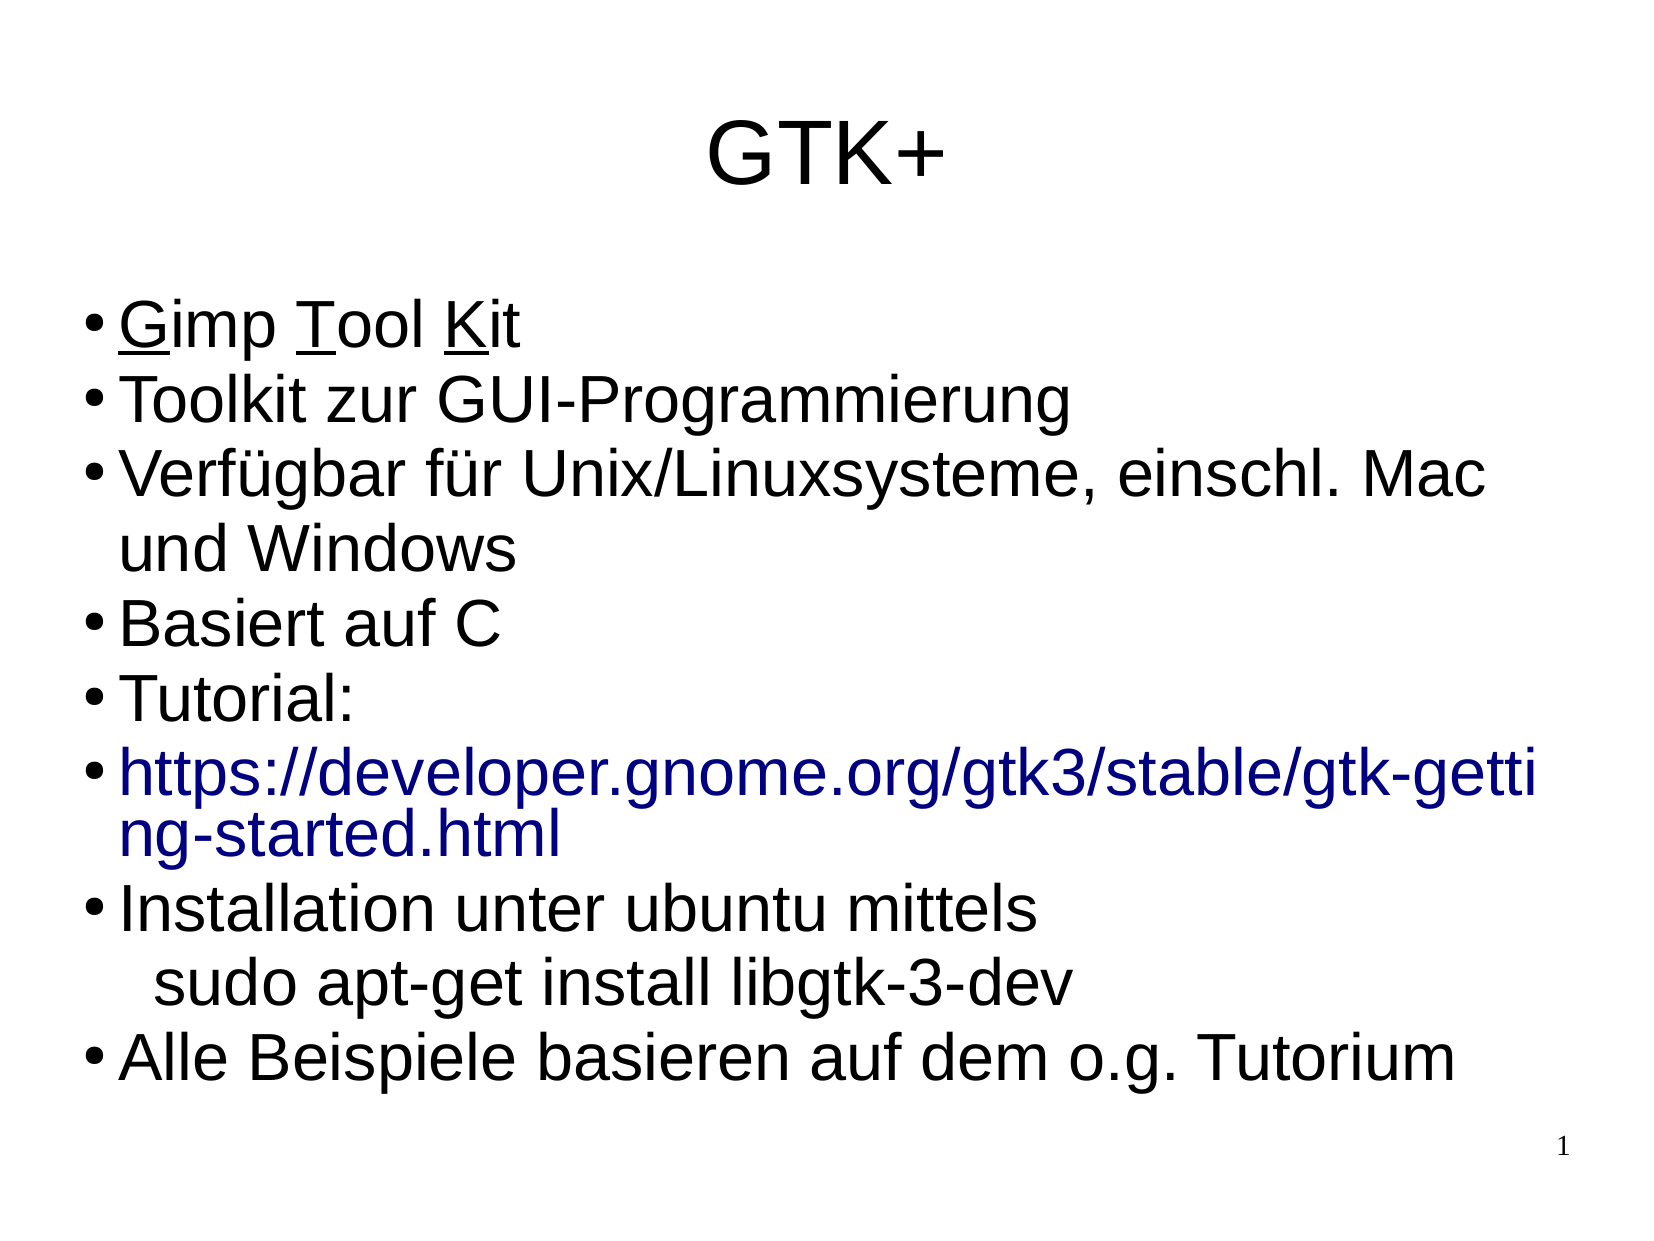

# GTK+
Gimp Tool Kit
Toolkit zur GUI-Programmierung
Verfügbar für Unix/Linuxsysteme, einschl. Mac und Windows
Basiert auf C
Tutorial:
https://developer.gnome.org/gtk3/stable/gtk-getting-started.html
Installation unter ubuntu mittels
sudo apt-get install libgtk-3-dev
Alle Beispiele basieren auf dem o.g. Tutorium
1